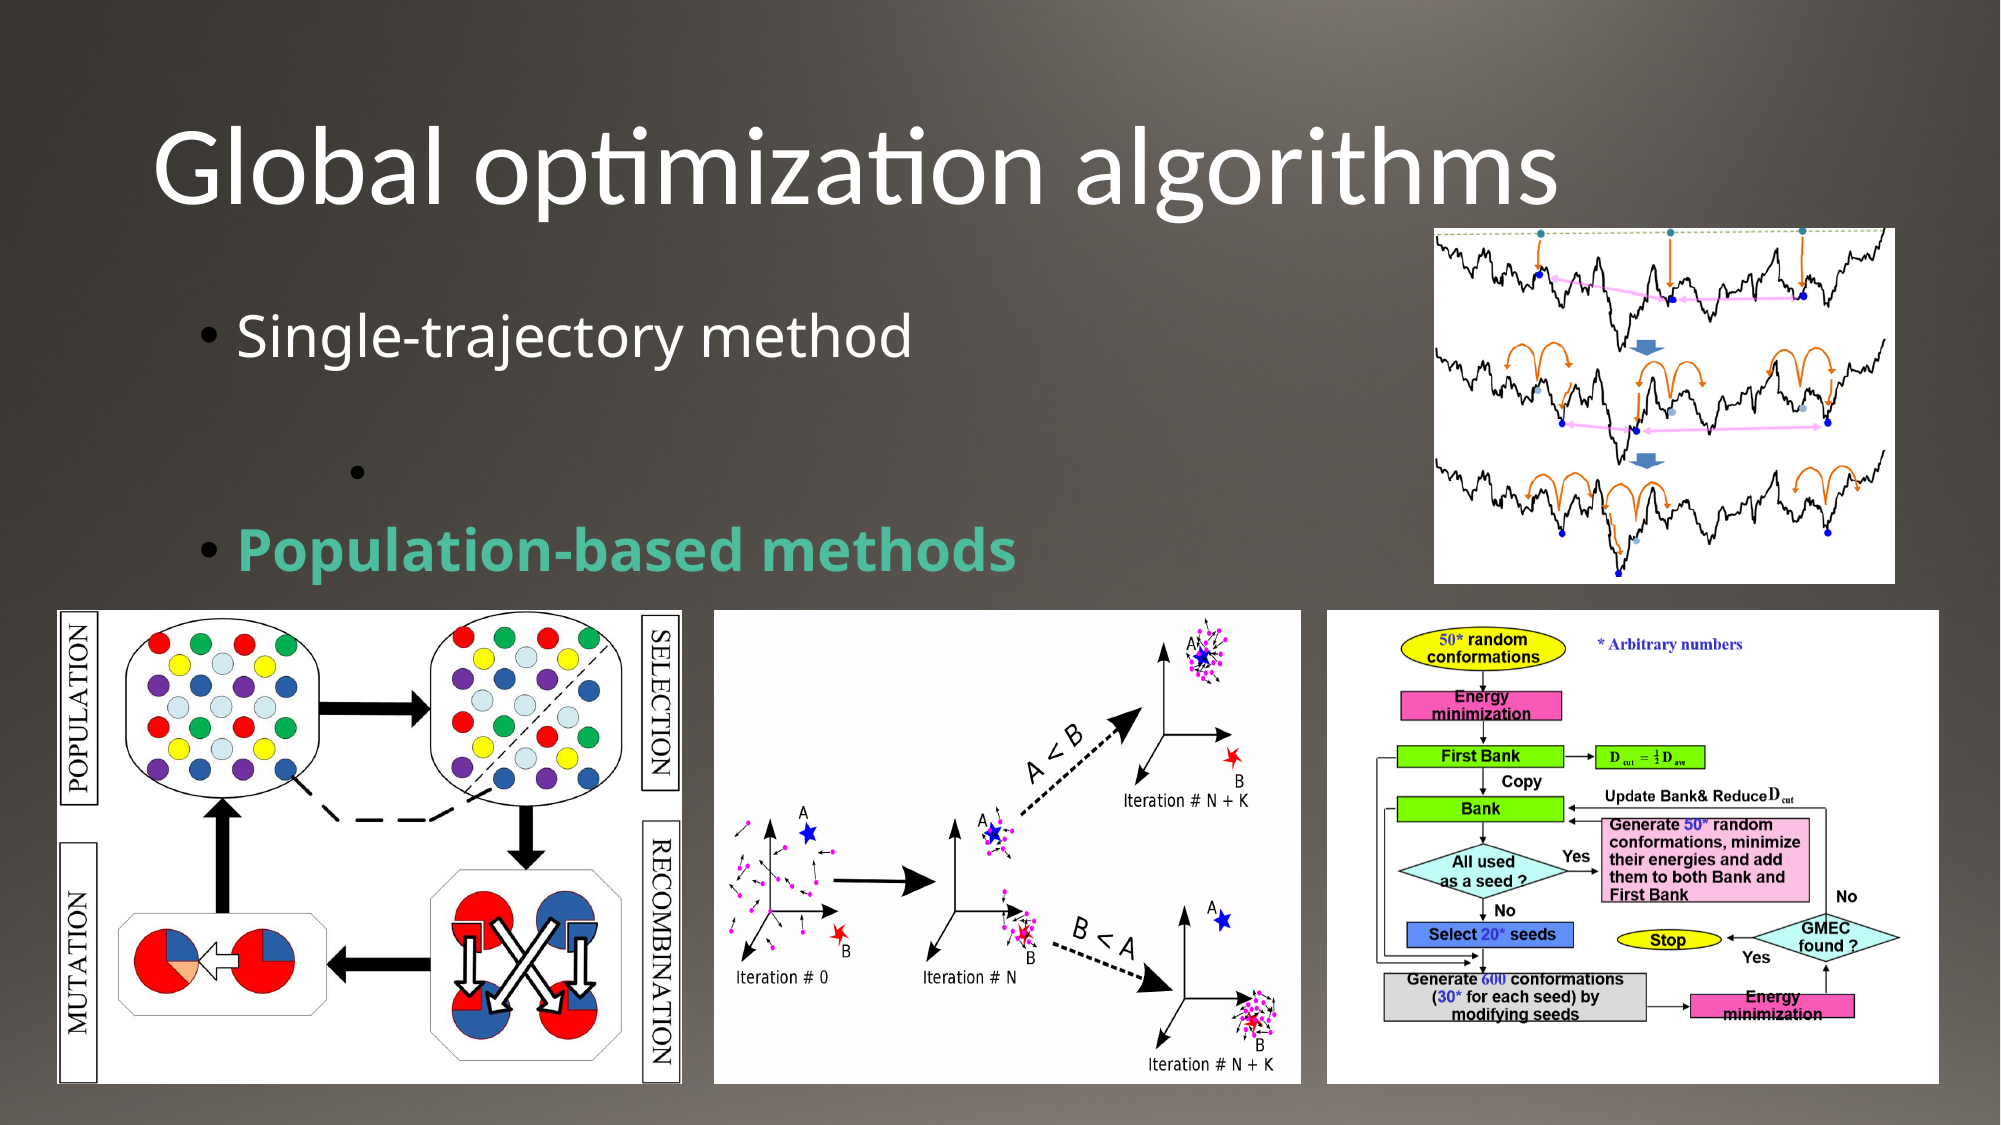

Global optimization algorithms
# Single-trajectory method
Population-based methods